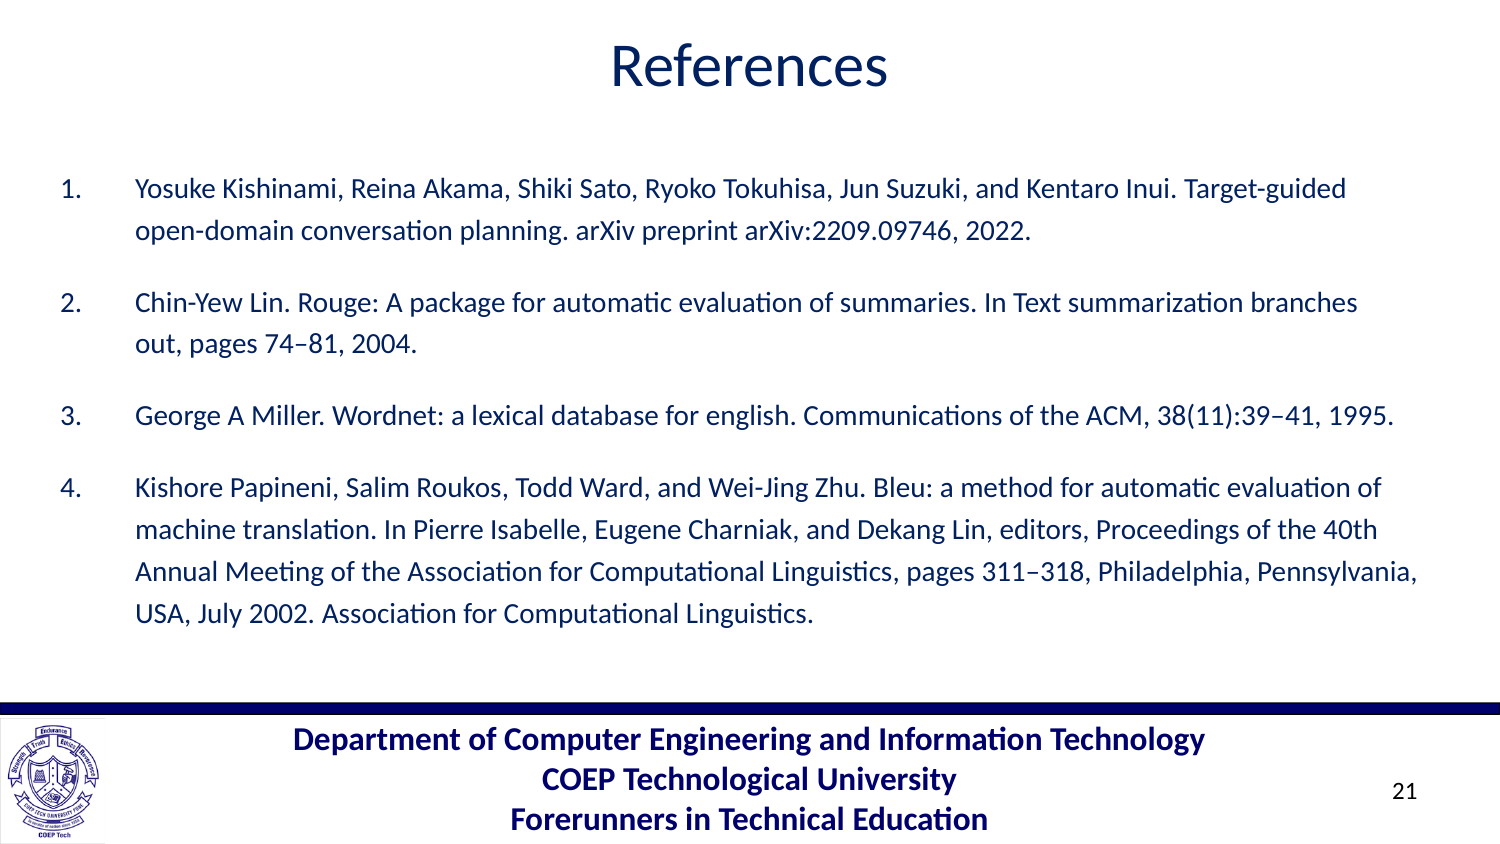

References
1.	Yosuke Kishinami, Reina Akama, Shiki Sato, Ryoko Tokuhisa, Jun Suzuki, and Kentaro Inui. Target-guided
open-domain conversation planning. arXiv preprint arXiv:2209.09746, 2022.
2.	Chin-Yew Lin. Rouge: A package for automatic evaluation of summaries. In Text summarization branches
out, pages 74–81, 2004.
3.	George A Miller. Wordnet: a lexical database for english. Communications of the ACM, 38(11):39–41, 1995.
4.	Kishore Papineni, Salim Roukos, Todd Ward, and Wei-Jing Zhu. Bleu: a method for automatic evaluation of
machine translation. In Pierre Isabelle, Eugene Charniak, and Dekang Lin, editors, Proceedings of the 40th
Annual Meeting of the Association for Computational Linguistics, pages 311–318, Philadelphia, Pennsylvania, USA, July 2002. Association for Computational Linguistics.
Department of Computer Engineering and Information Technology
COEP Technological University
Forerunners in Technical Education
21